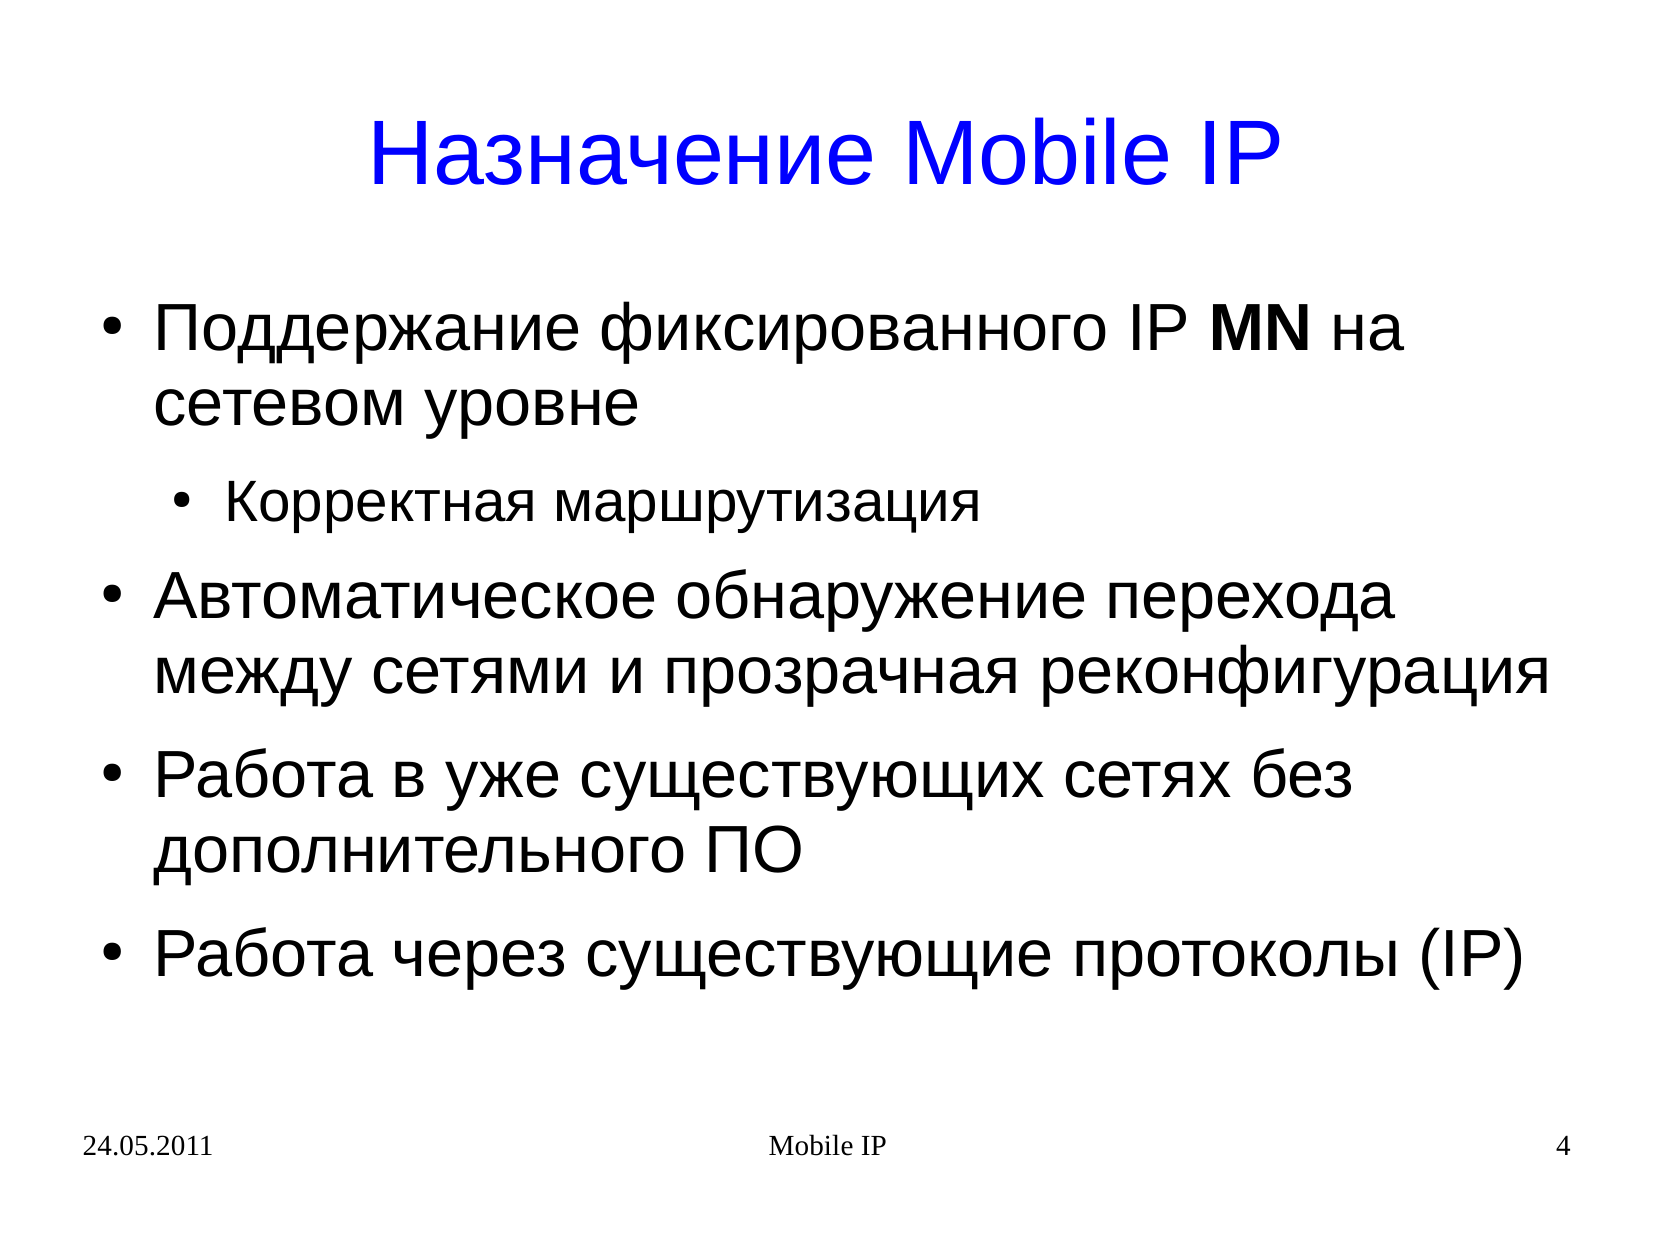

# Назначение Mobile IP
Поддержание фиксированного IP MN на сетевом уровне
Корректная маршрутизация
Автоматическое обнаружение перехода между сетями и прозрачная реконфигурация
Работа в уже существующих сетях без дополнительного ПО
Работа через существующие протоколы (IP)
24.05.2011
Mobile IP
4